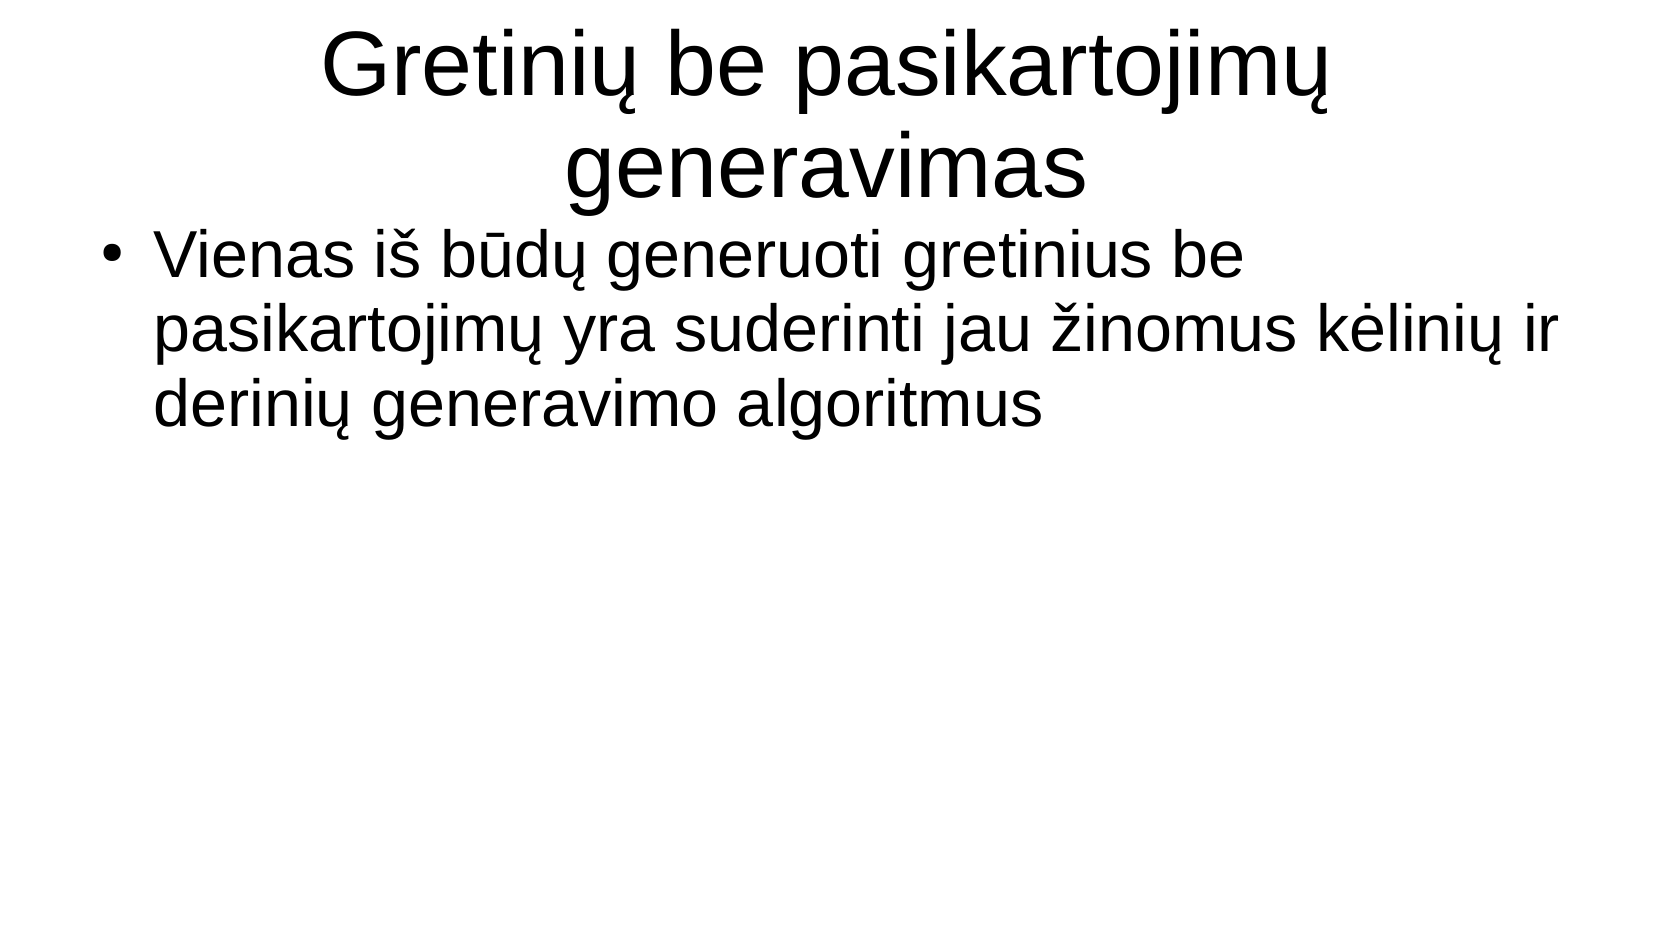

# Gretinių be pasikartojimų generavimas
Vienas iš būdų generuoti gretinius be pasikartojimų yra suderinti jau žinomus kėlinių ir derinių generavimo algoritmus